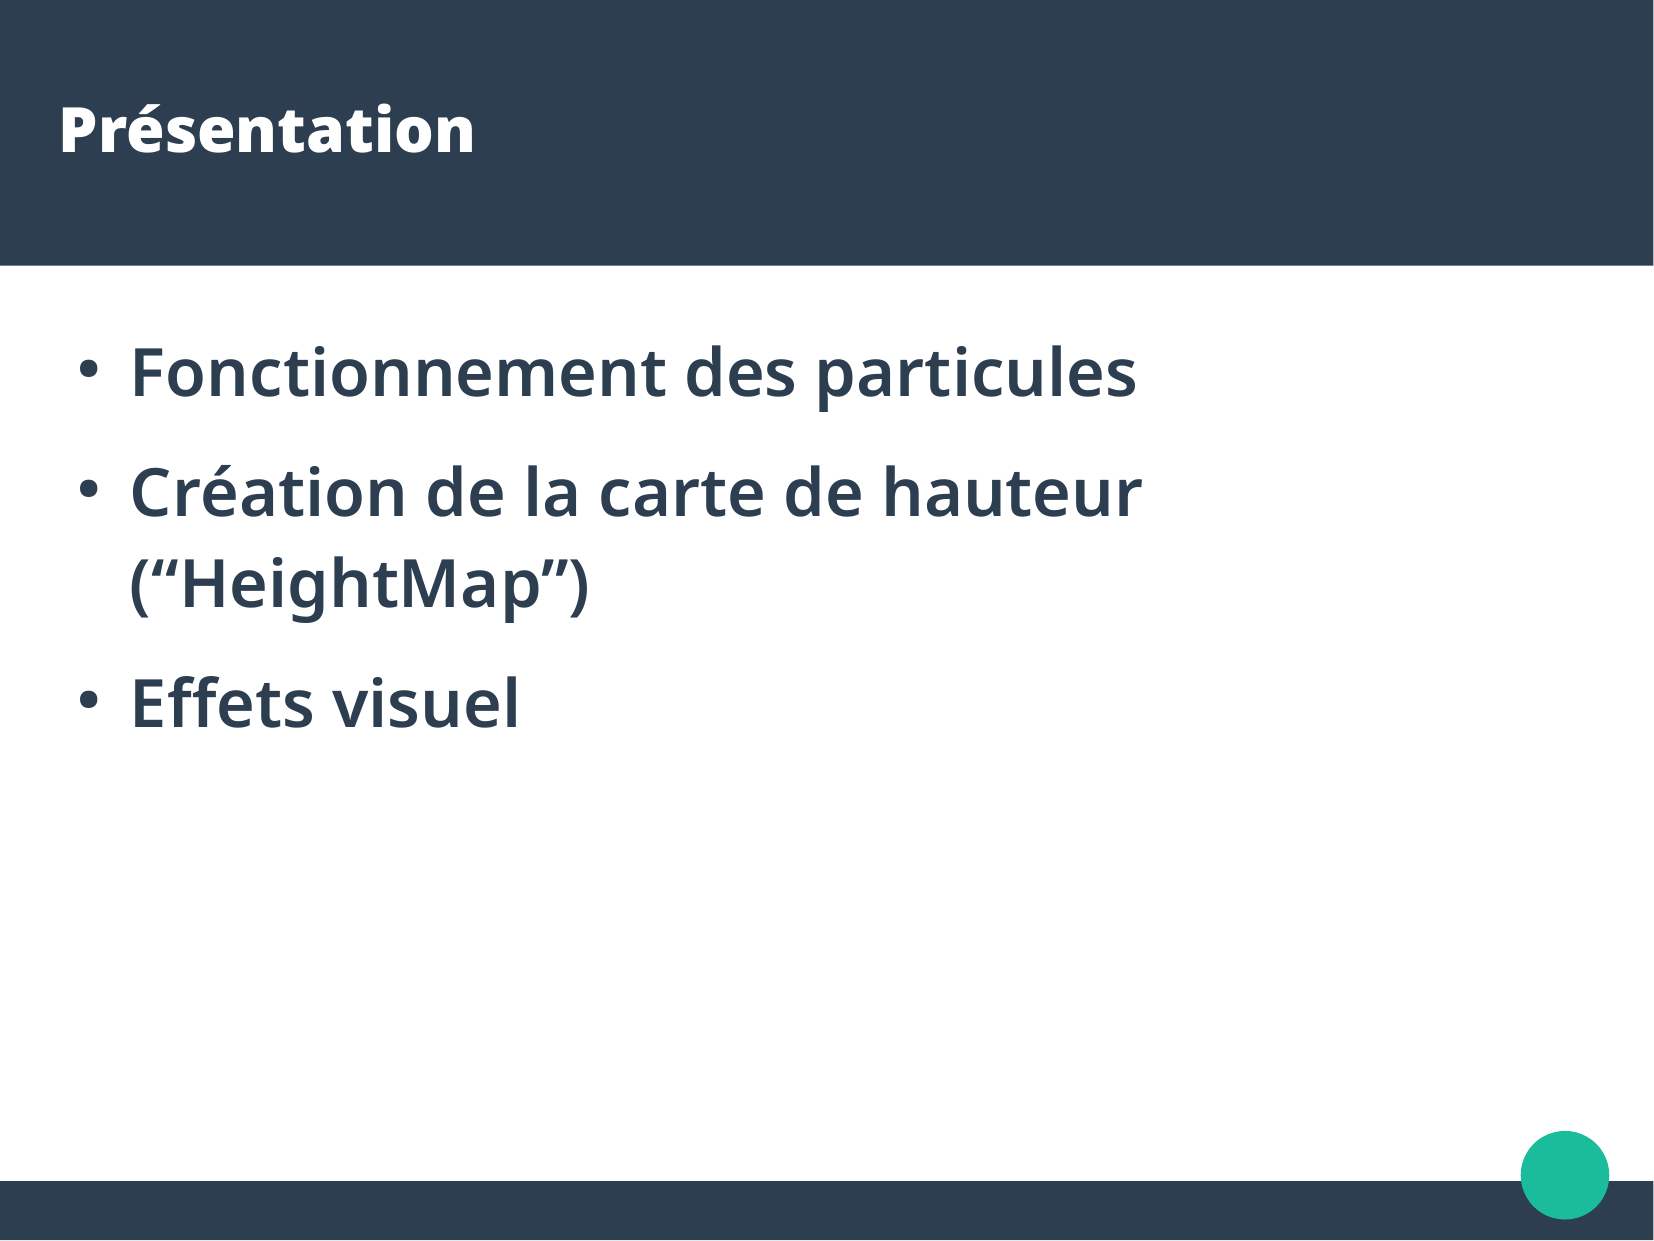

# Présentation
Fonctionnement des particules
Création de la carte de hauteur (“HeightMap”)
Effets visuel